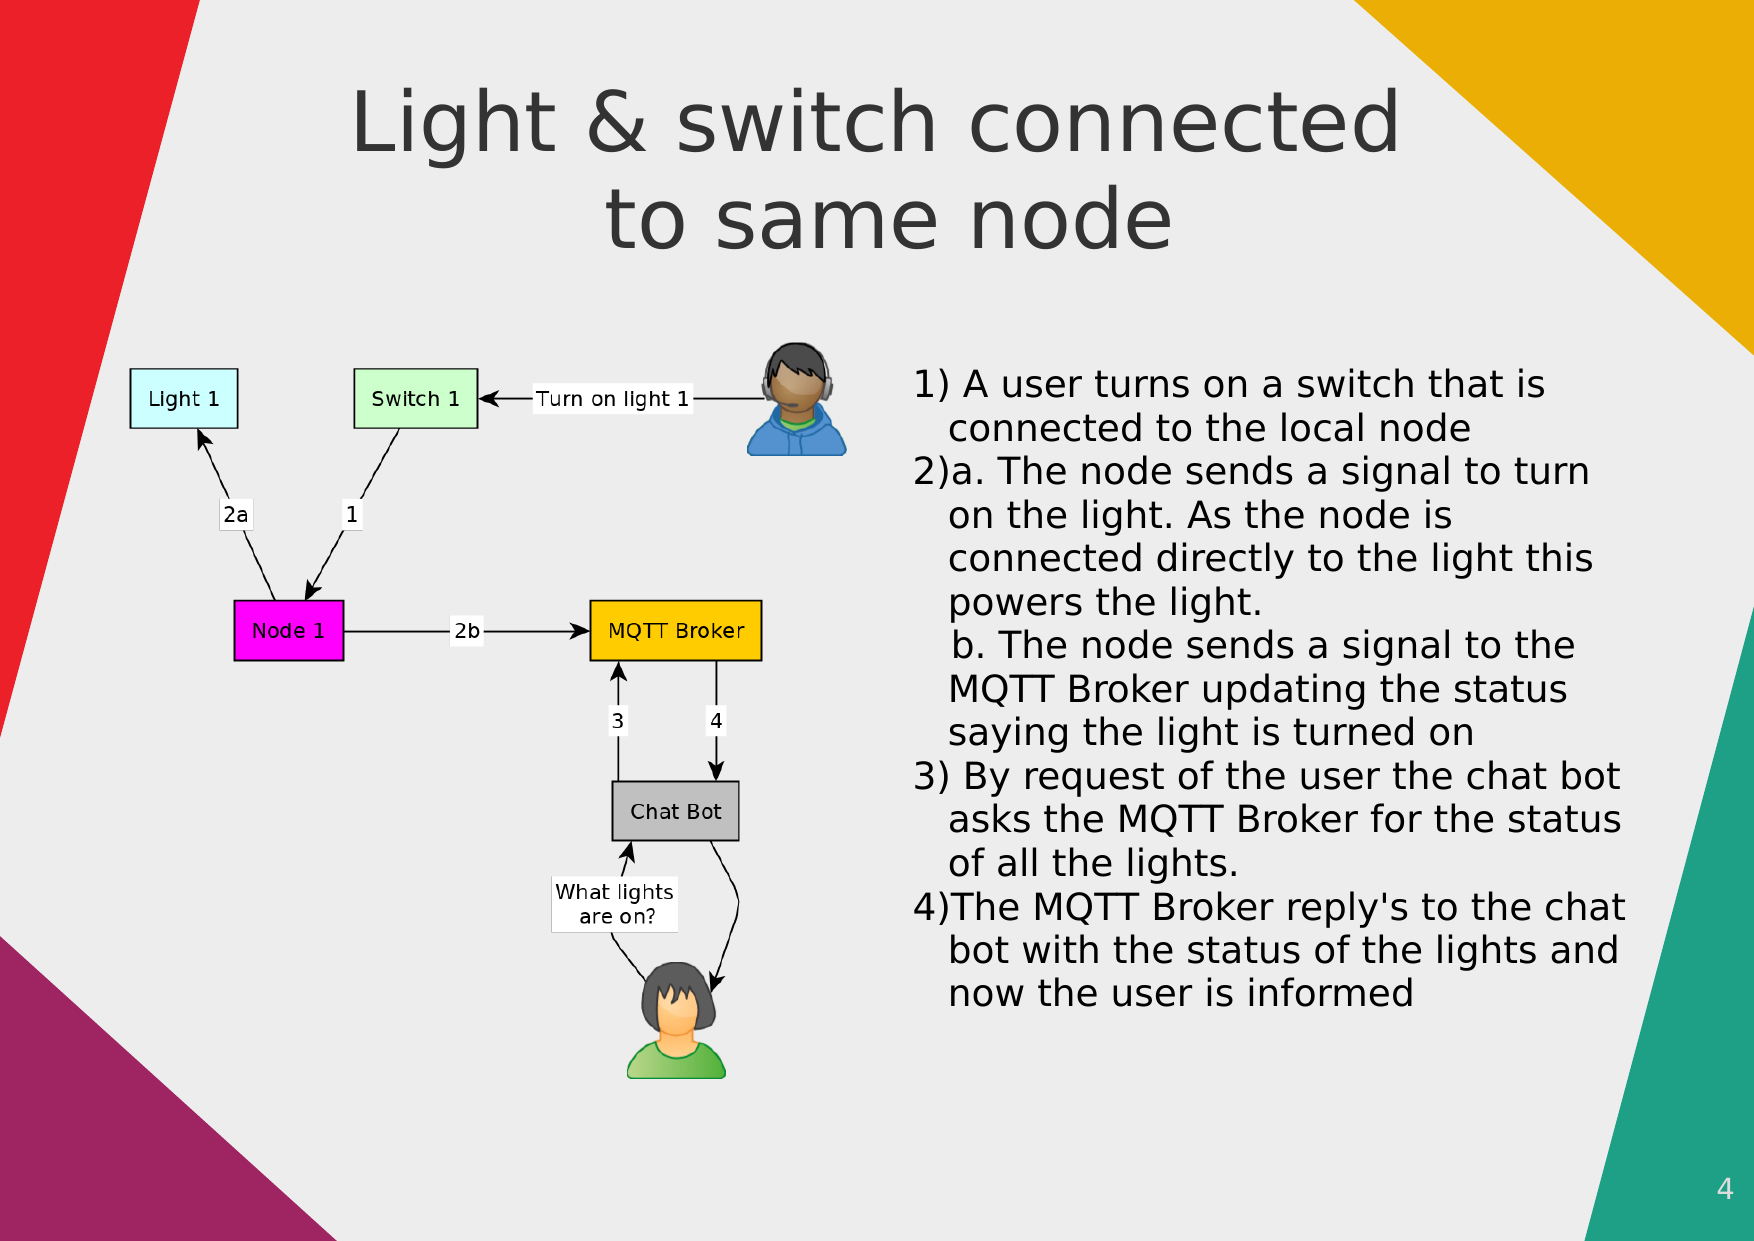

# Light & switch connected to same node
 A user turns on a switch that is connected to the local node
a. The node sends a signal to turn on the light. As the node is connected directly to the light this powers the light.
b. The node sends a signal to the MQTT Broker updating the status saying the light is turned on
 By request of the user the chat bot asks the MQTT Broker for the status of all the lights.
The MQTT Broker reply's to the chat bot with the status of the lights and now the user is informed
4